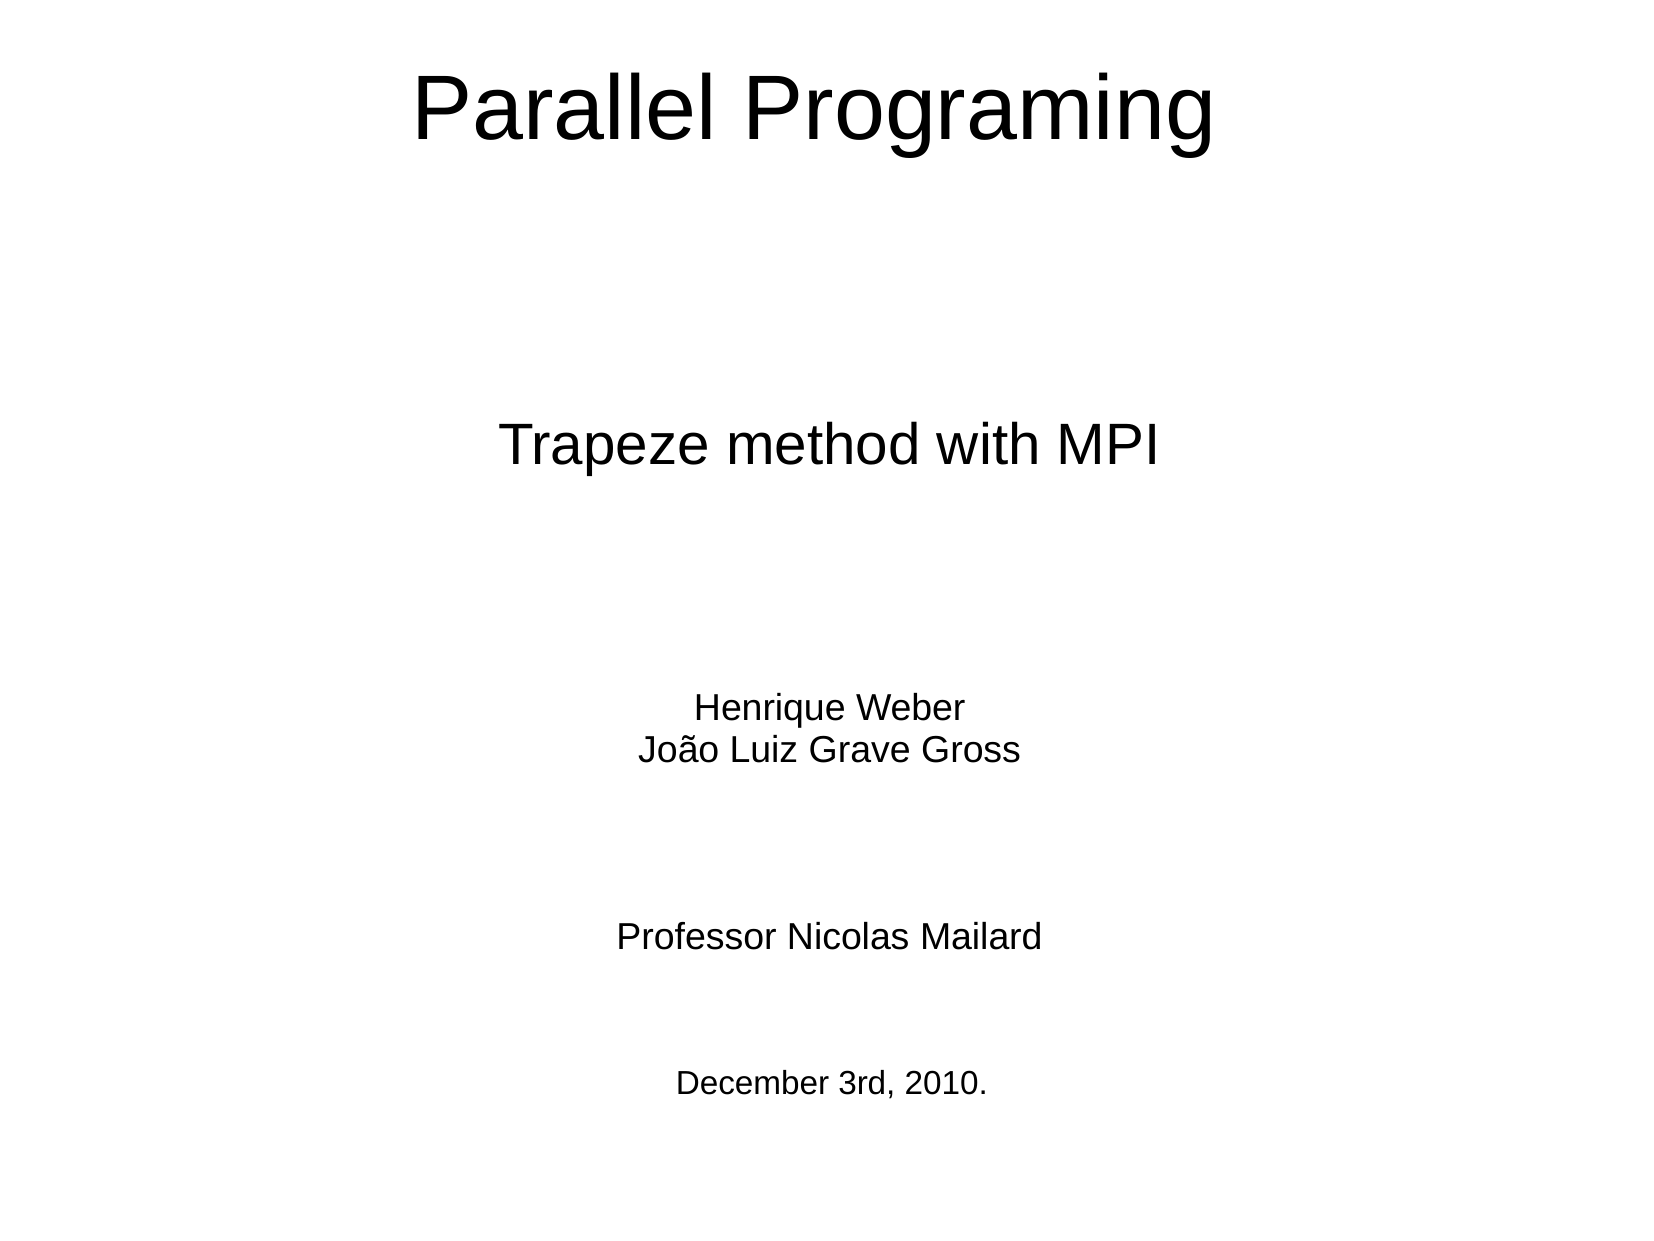

Parallel Programing
Trapeze method with MPI
Henrique Weber
João Luiz Grave Gross
Professor Nicolas Mailard
December 3rd, 2010.